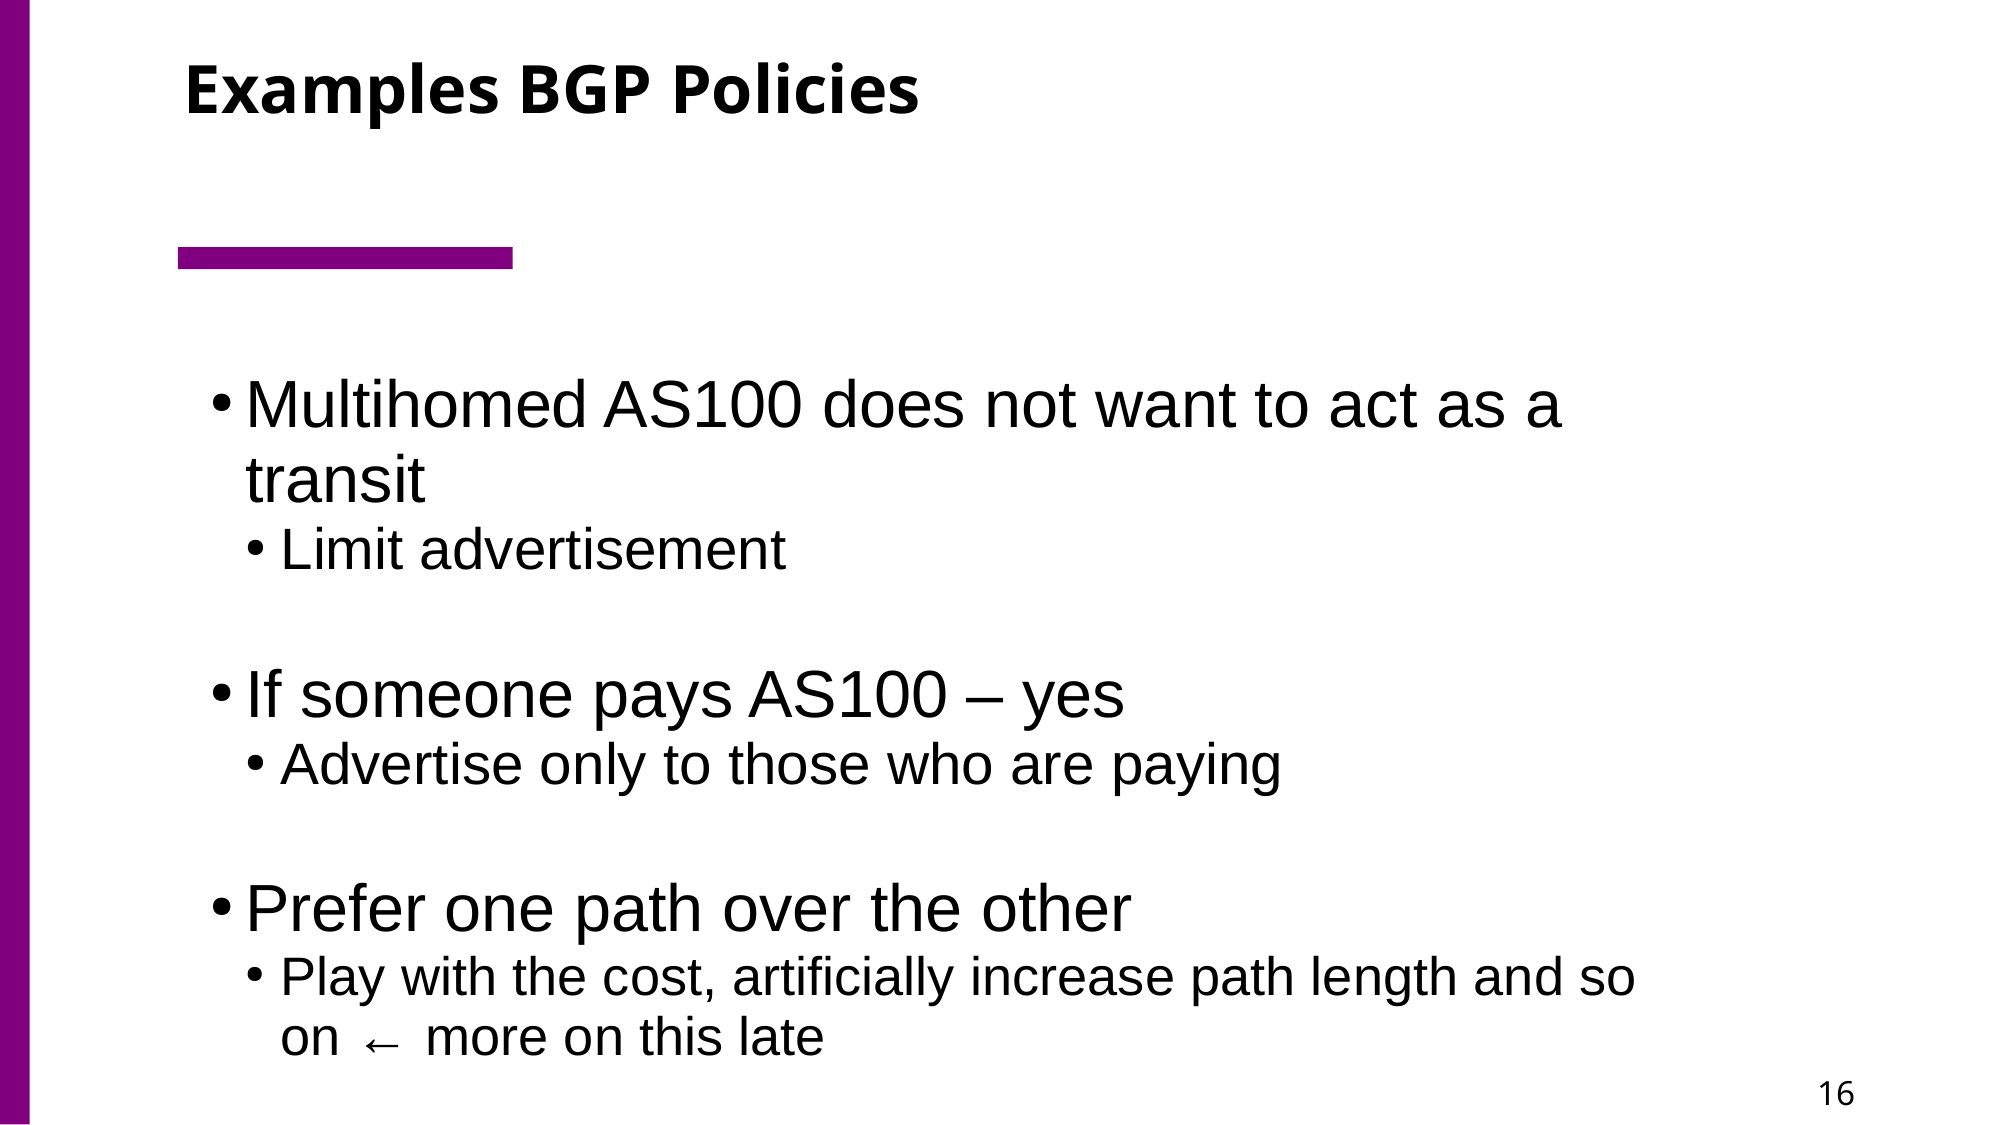

# Examples BGP Policies
Multihomed AS100 does not want to act as a transit
Limit advertisement
If someone pays AS100 – yes
Advertise only to those who are paying
Prefer one path over the other
Play with the cost, artificially increase path length and so on ← more on this late